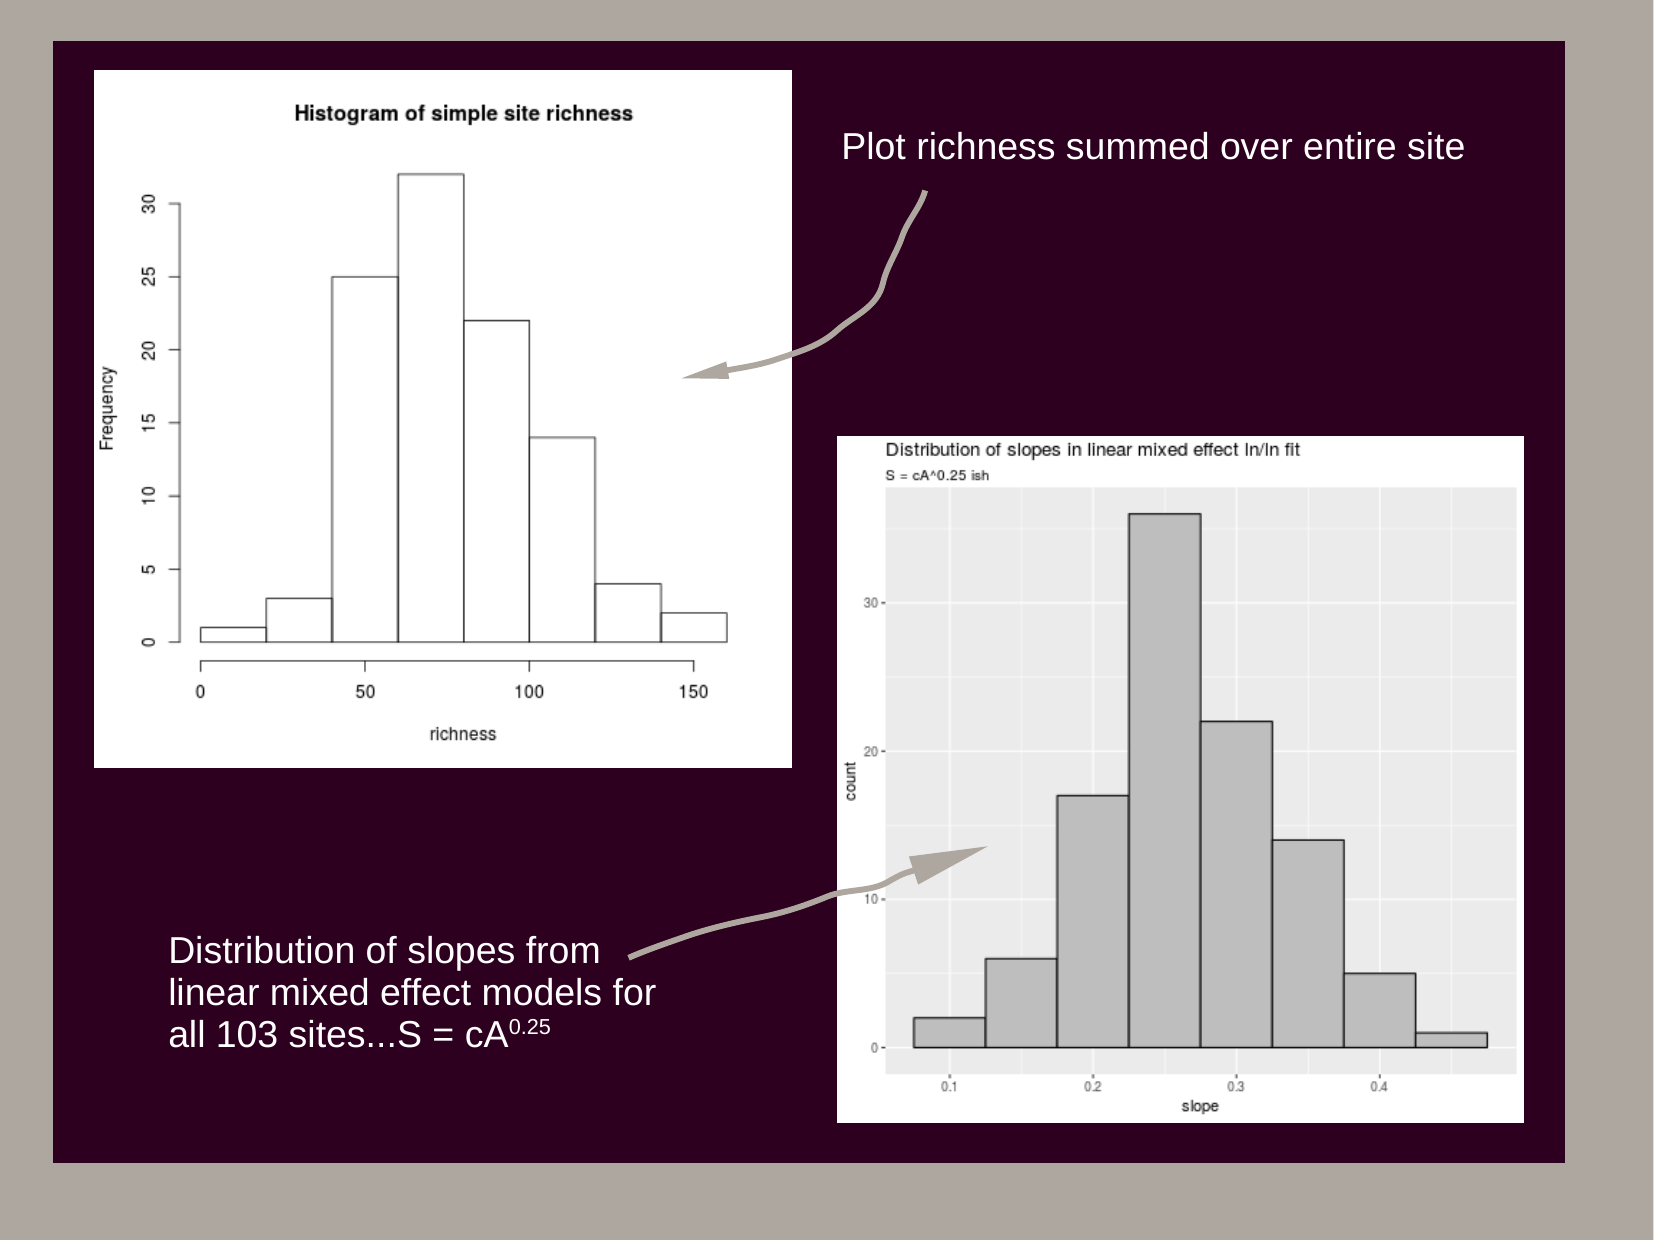

Plot richness summed over entire site
Distribution of slopes from linear mixed effect models for all 103 sites...S = cA0.25